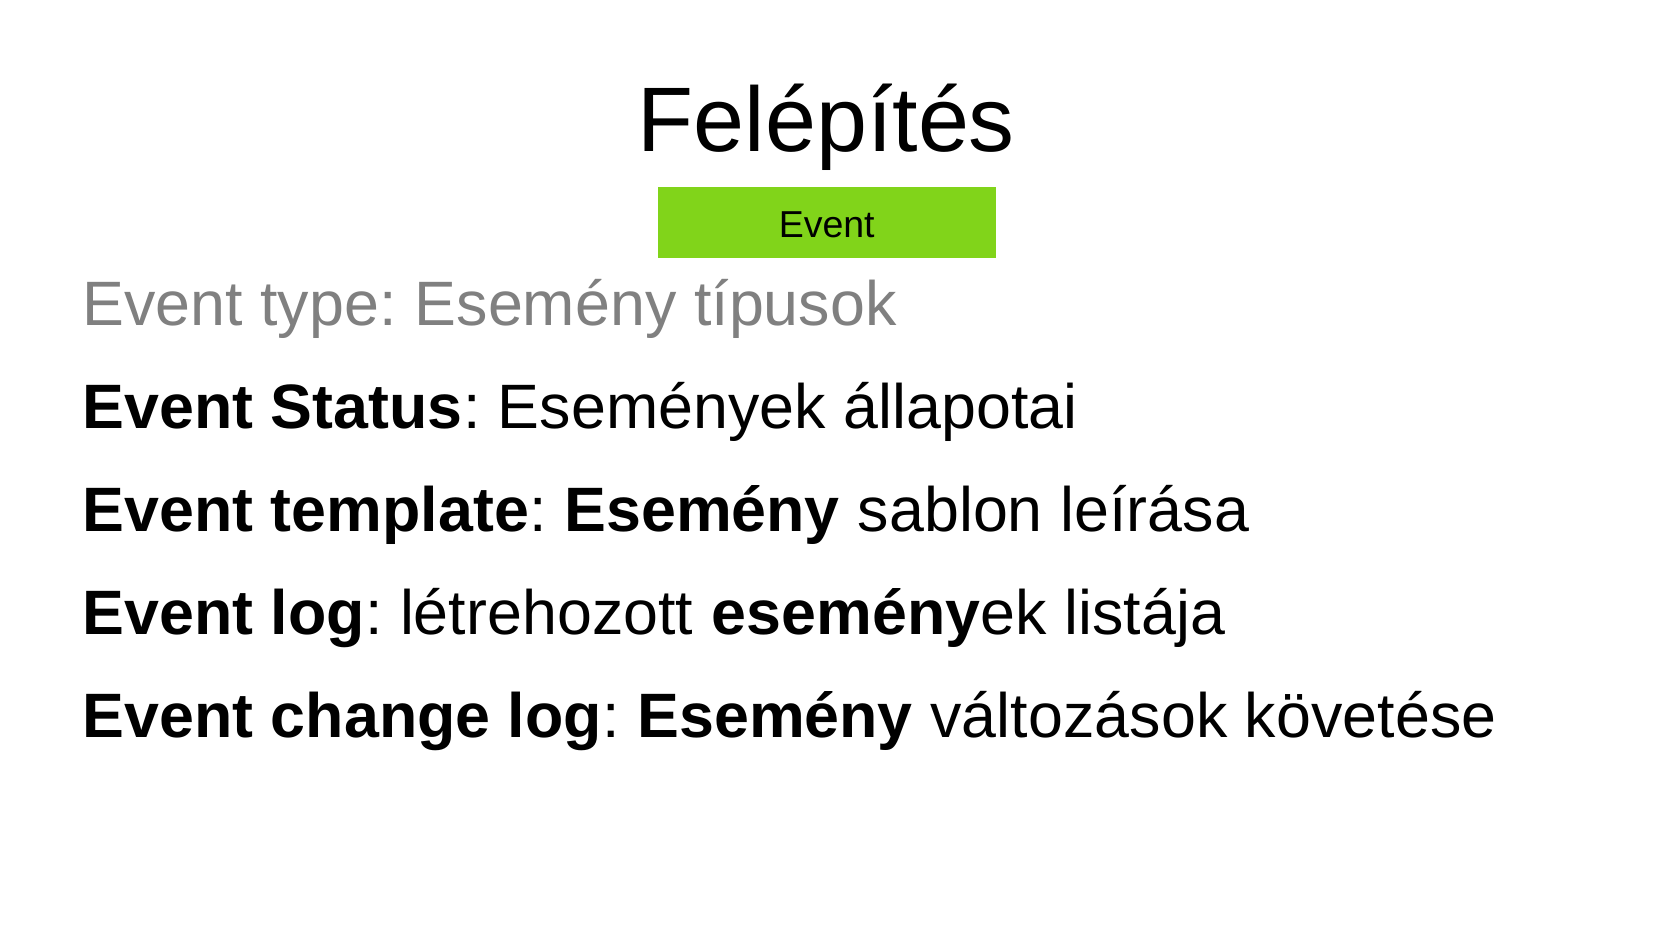

# Felépítés
Event
Event type: Esemény típusok
Event Status: Események állapotai
Event template: Esemény sablon leírása
Event log: létrehozott események listája
Event change log: Esemény változások követése